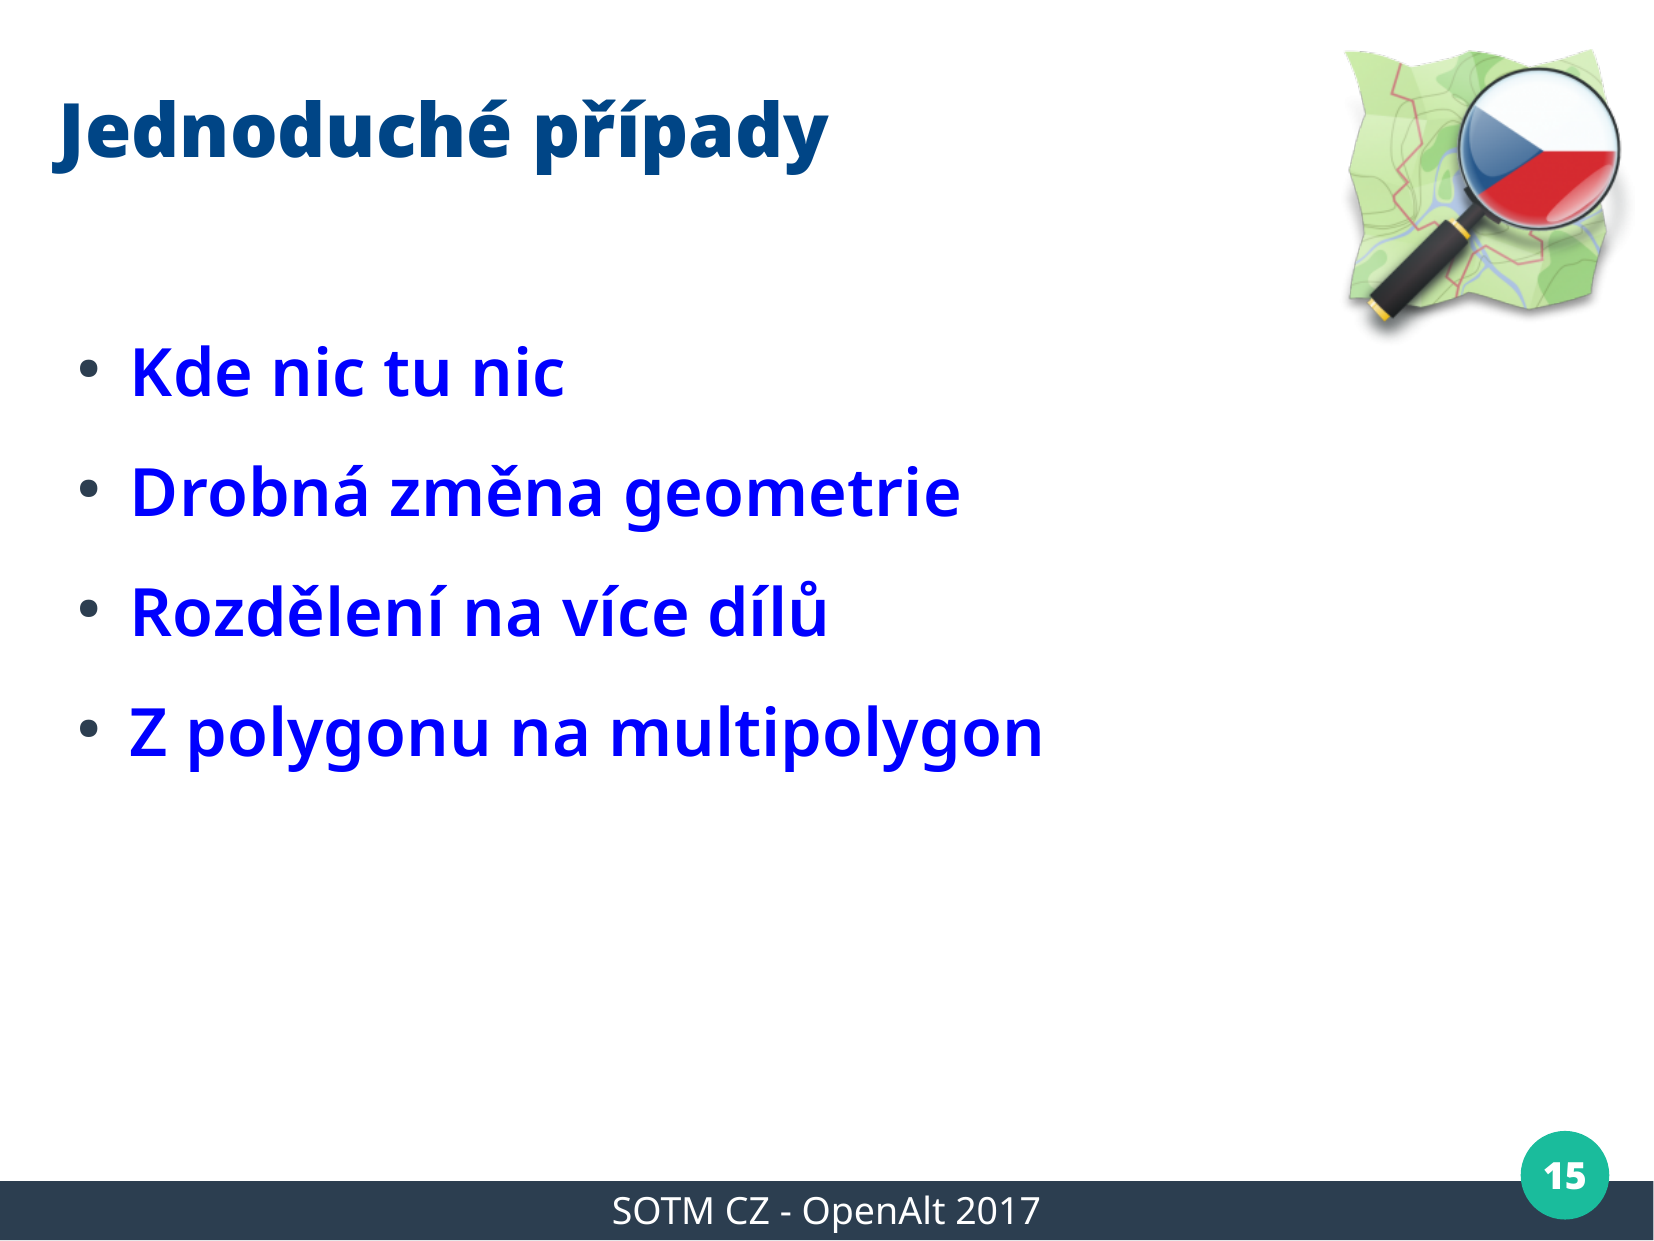

# Jednoduché případy
Kde nic tu nic
Drobná změna geometrie
Rozdělení na více dílů
Z polygonu na multipolygon
15
SOTM CZ - OpenAlt 2017